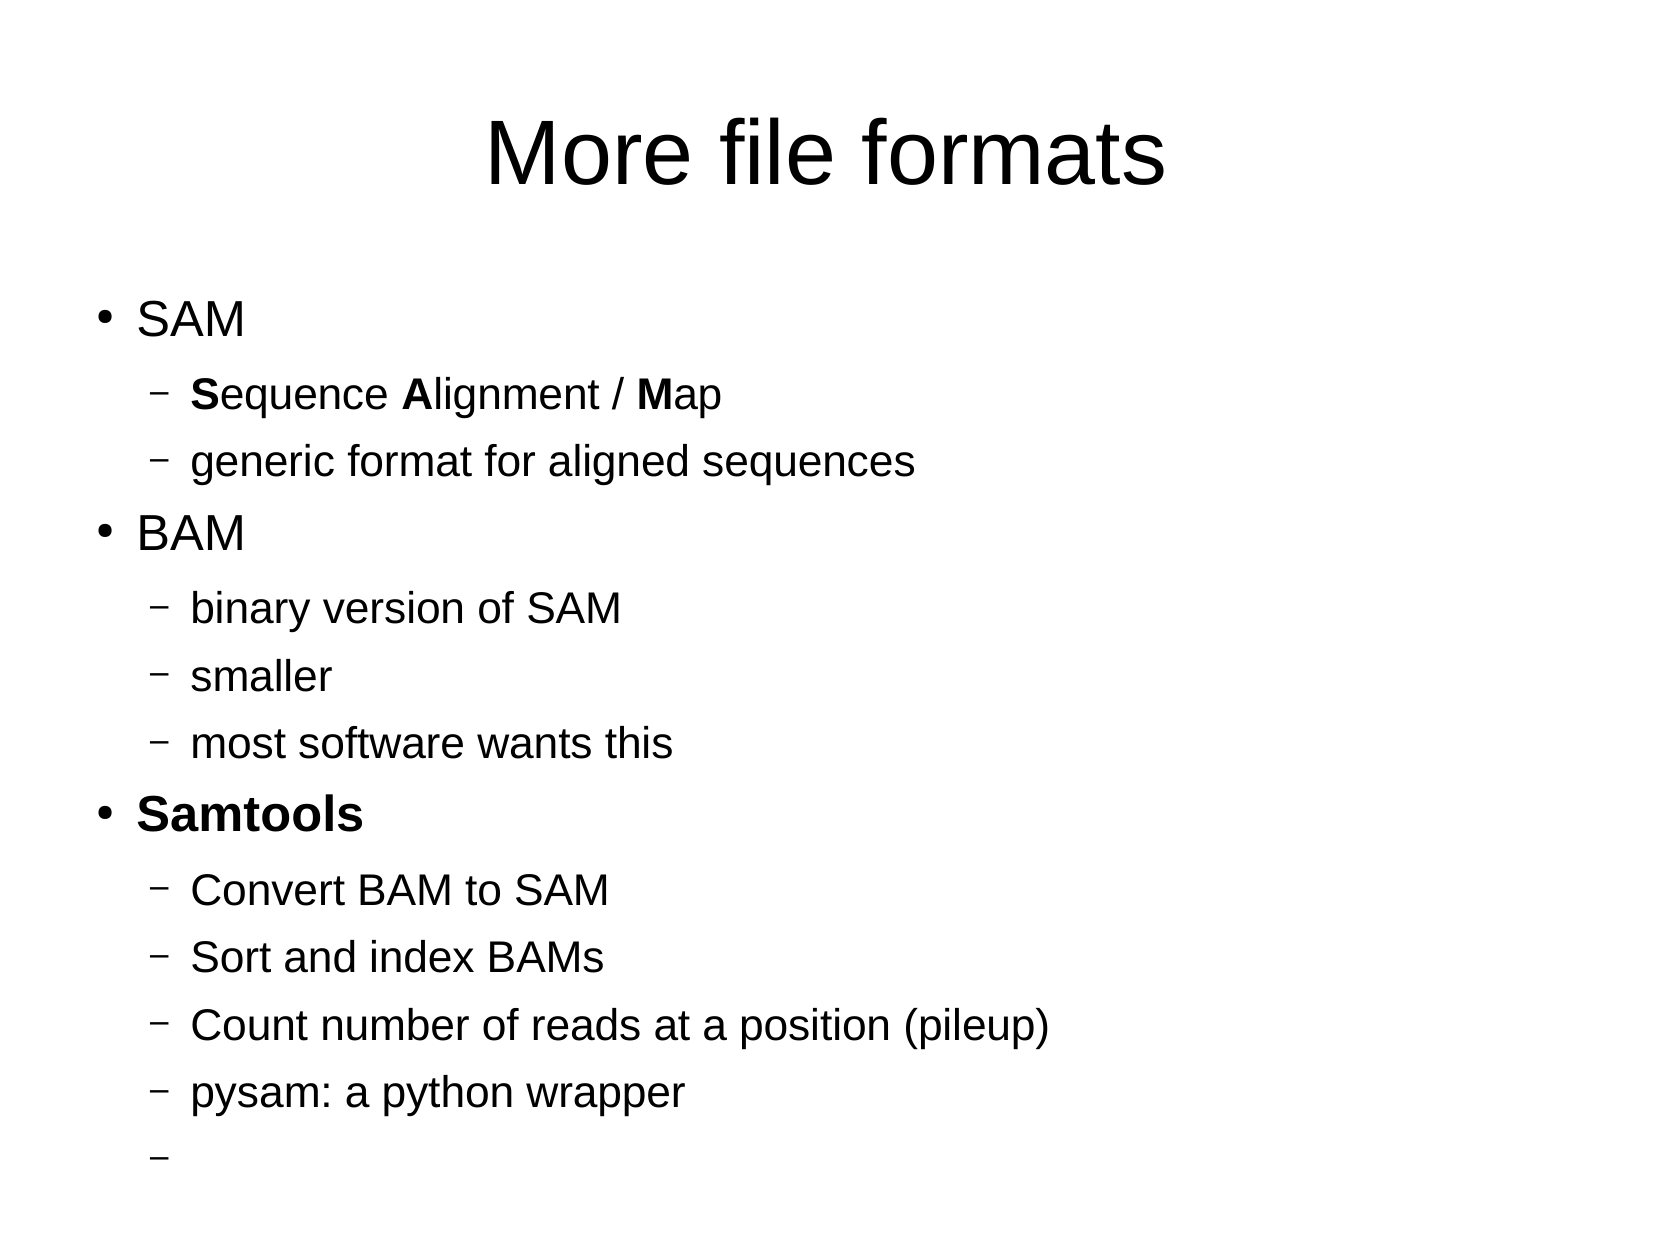

# More file formats
SAM
Sequence Alignment / Map
generic format for aligned sequences
BAM
binary version of SAM
smaller
most software wants this
Samtools
Convert BAM to SAM
Sort and index BAMs
Count number of reads at a position (pileup)
pysam: a python wrapper